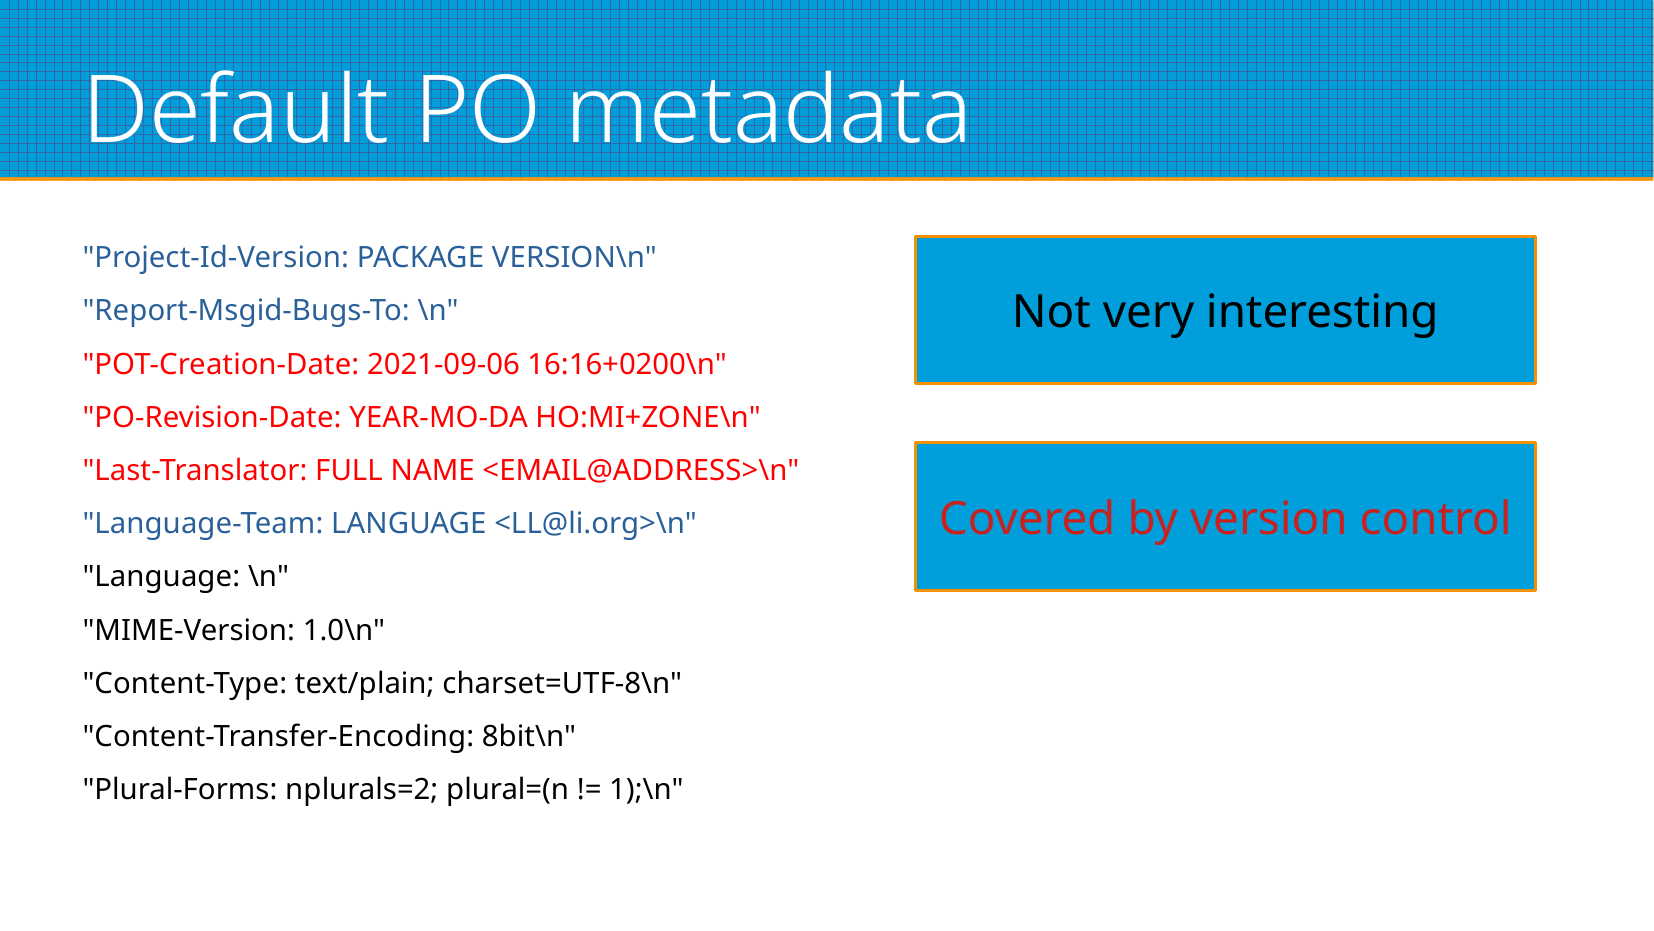

# Default PO metadata
"Project-Id-Version: PACKAGE VERSION\n"
"Report-Msgid-Bugs-To: \n"
"POT-Creation-Date: 2021-09-06 16:16+0200\n"
"PO-Revision-Date: YEAR-MO-DA HO:MI+ZONE\n"
"Last-Translator: FULL NAME <EMAIL@ADDRESS>\n"
"Language-Team: LANGUAGE <LL@li.org>\n"
"Language: \n"
"MIME-Version: 1.0\n"
"Content-Type: text/plain; charset=UTF-8\n"
"Content-Transfer-Encoding: 8bit\n"
"Plural-Forms: nplurals=2; plural=(n != 1);\n"
Not very interesting
Covered by version control